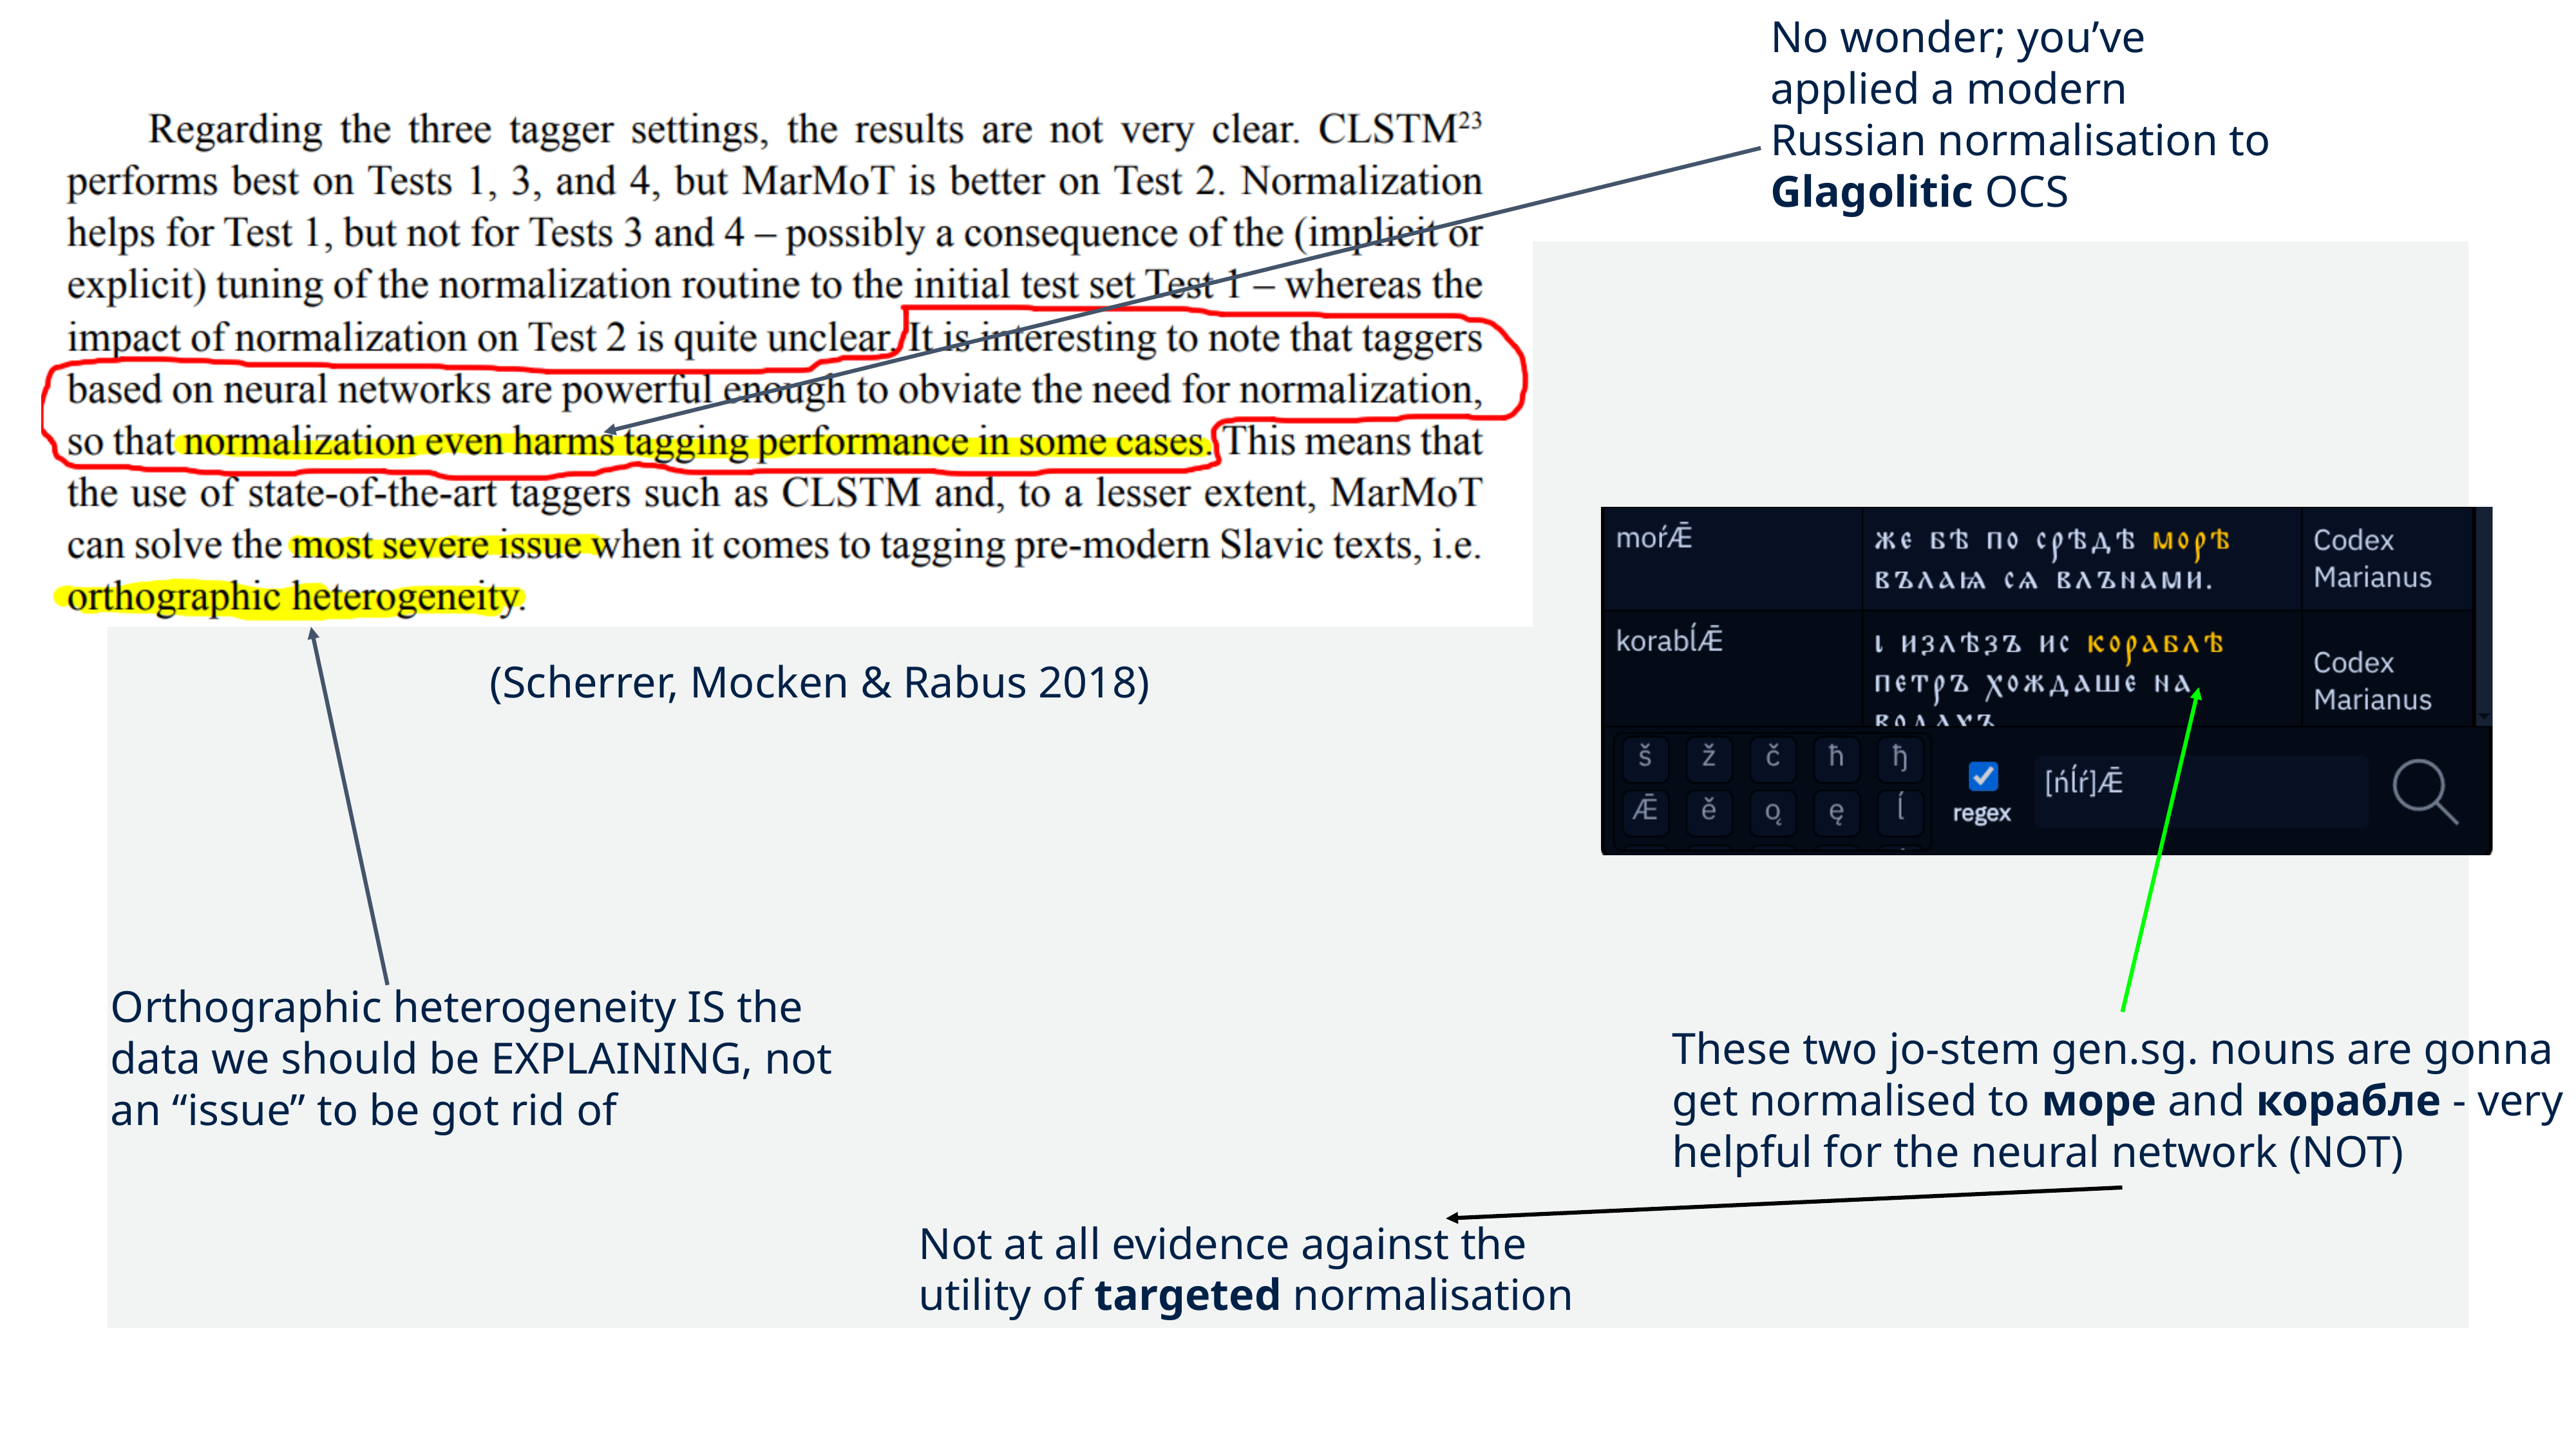

No wonder; you’ve applied a modern Russian normalisation to Glagolitic OCS
(Scherrer, Mocken & Rabus 2018)
Orthographic heterogeneity IS the data we should be EXPLAINING, not an “issue” to be got rid of
These two jo-stem gen.sg. nouns are gonna get normalised to море and корабле - very helpful for the neural network (NOT)
Not at all evidence against the utility of targeted normalisation